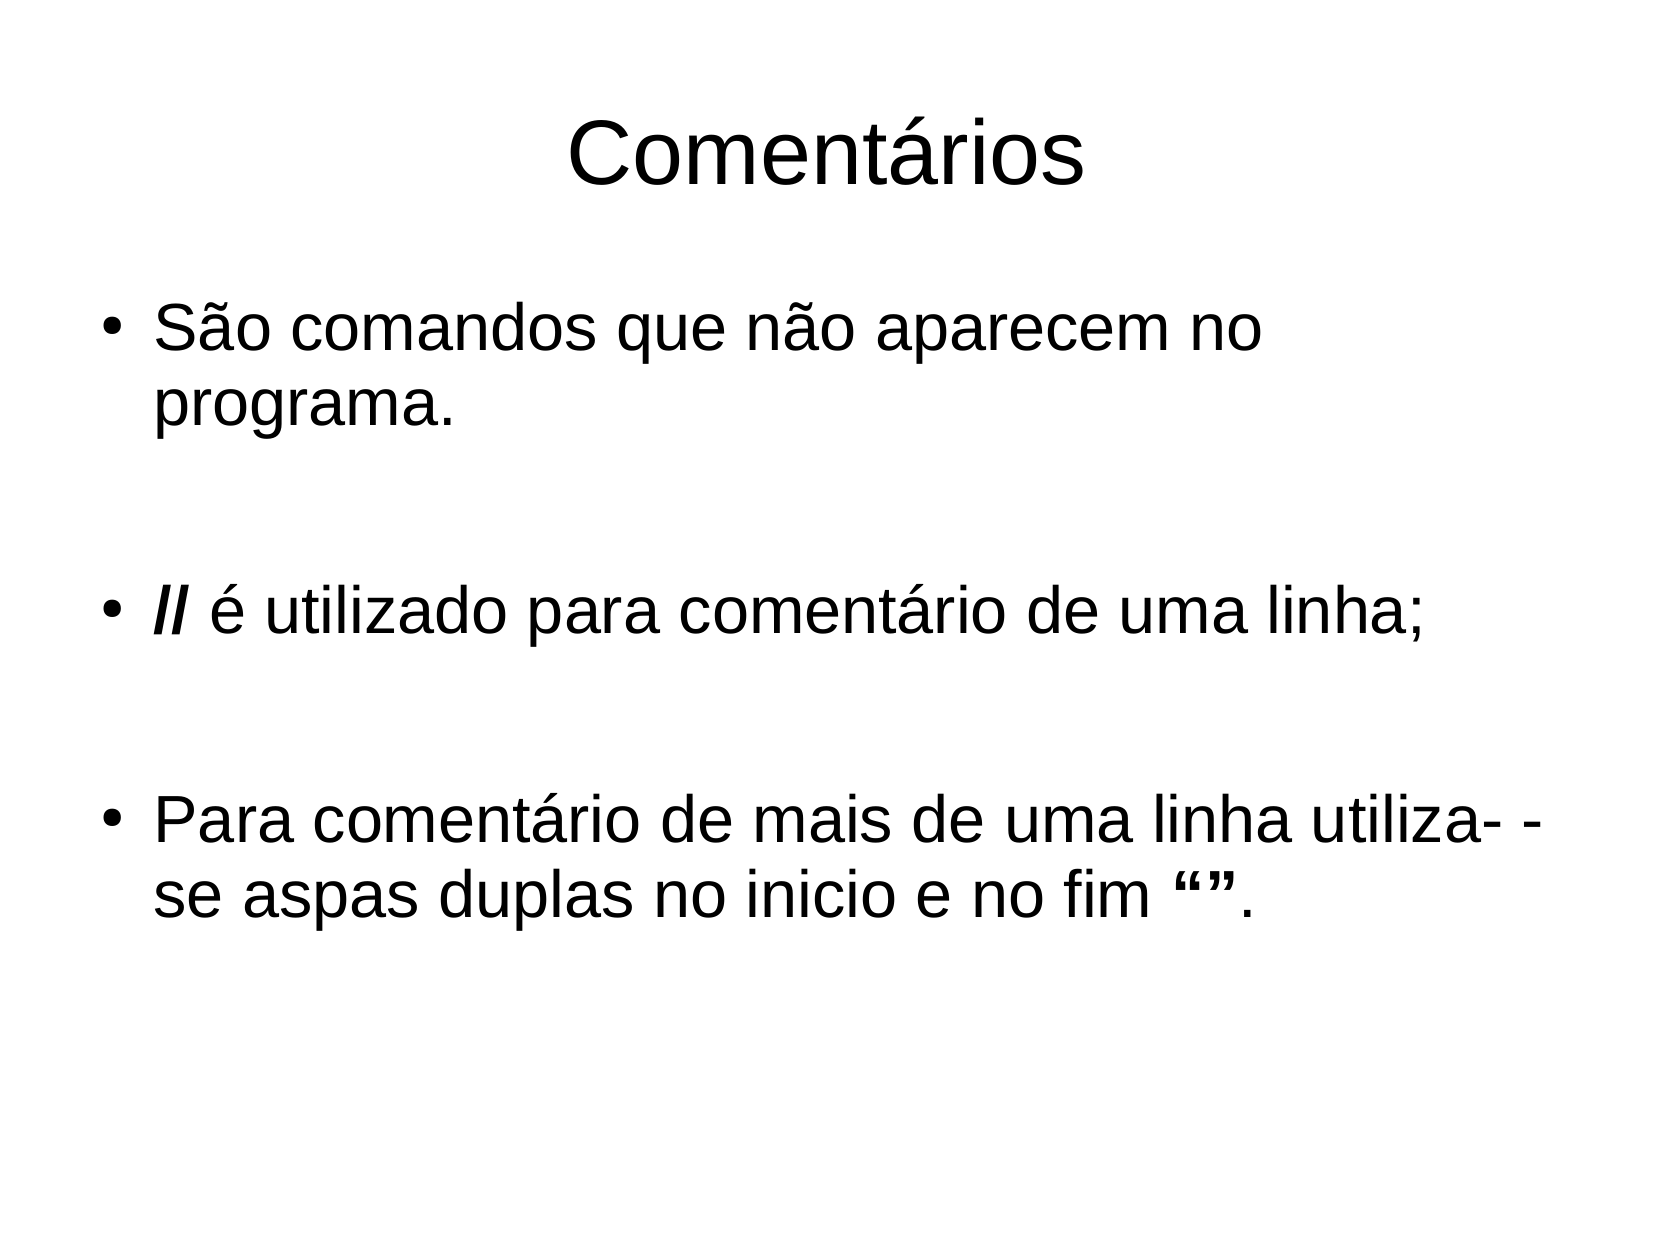

# Comentários
São comandos que não aparecem no programa.
// é utilizado para comentário de uma linha;
Para comentário de mais de uma linha utiliza- -se aspas duplas no inicio e no fim “”.